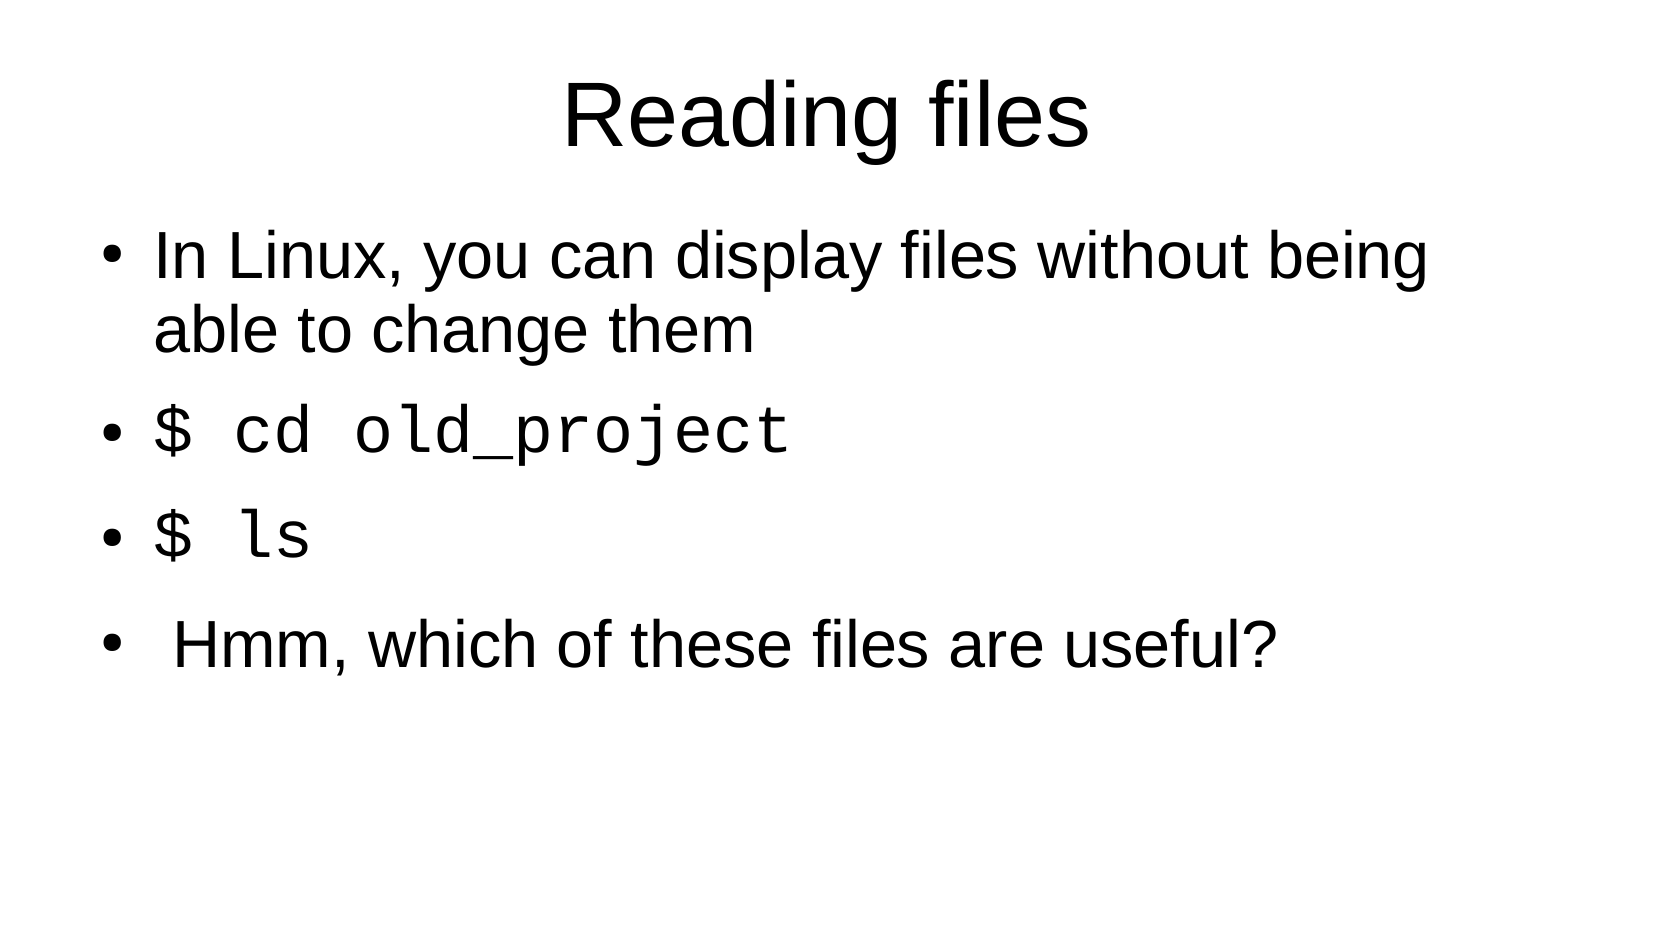

# Reading files
In Linux, you can display files without being able to change them
$ cd old_project
$ ls
 Hmm, which of these files are useful?